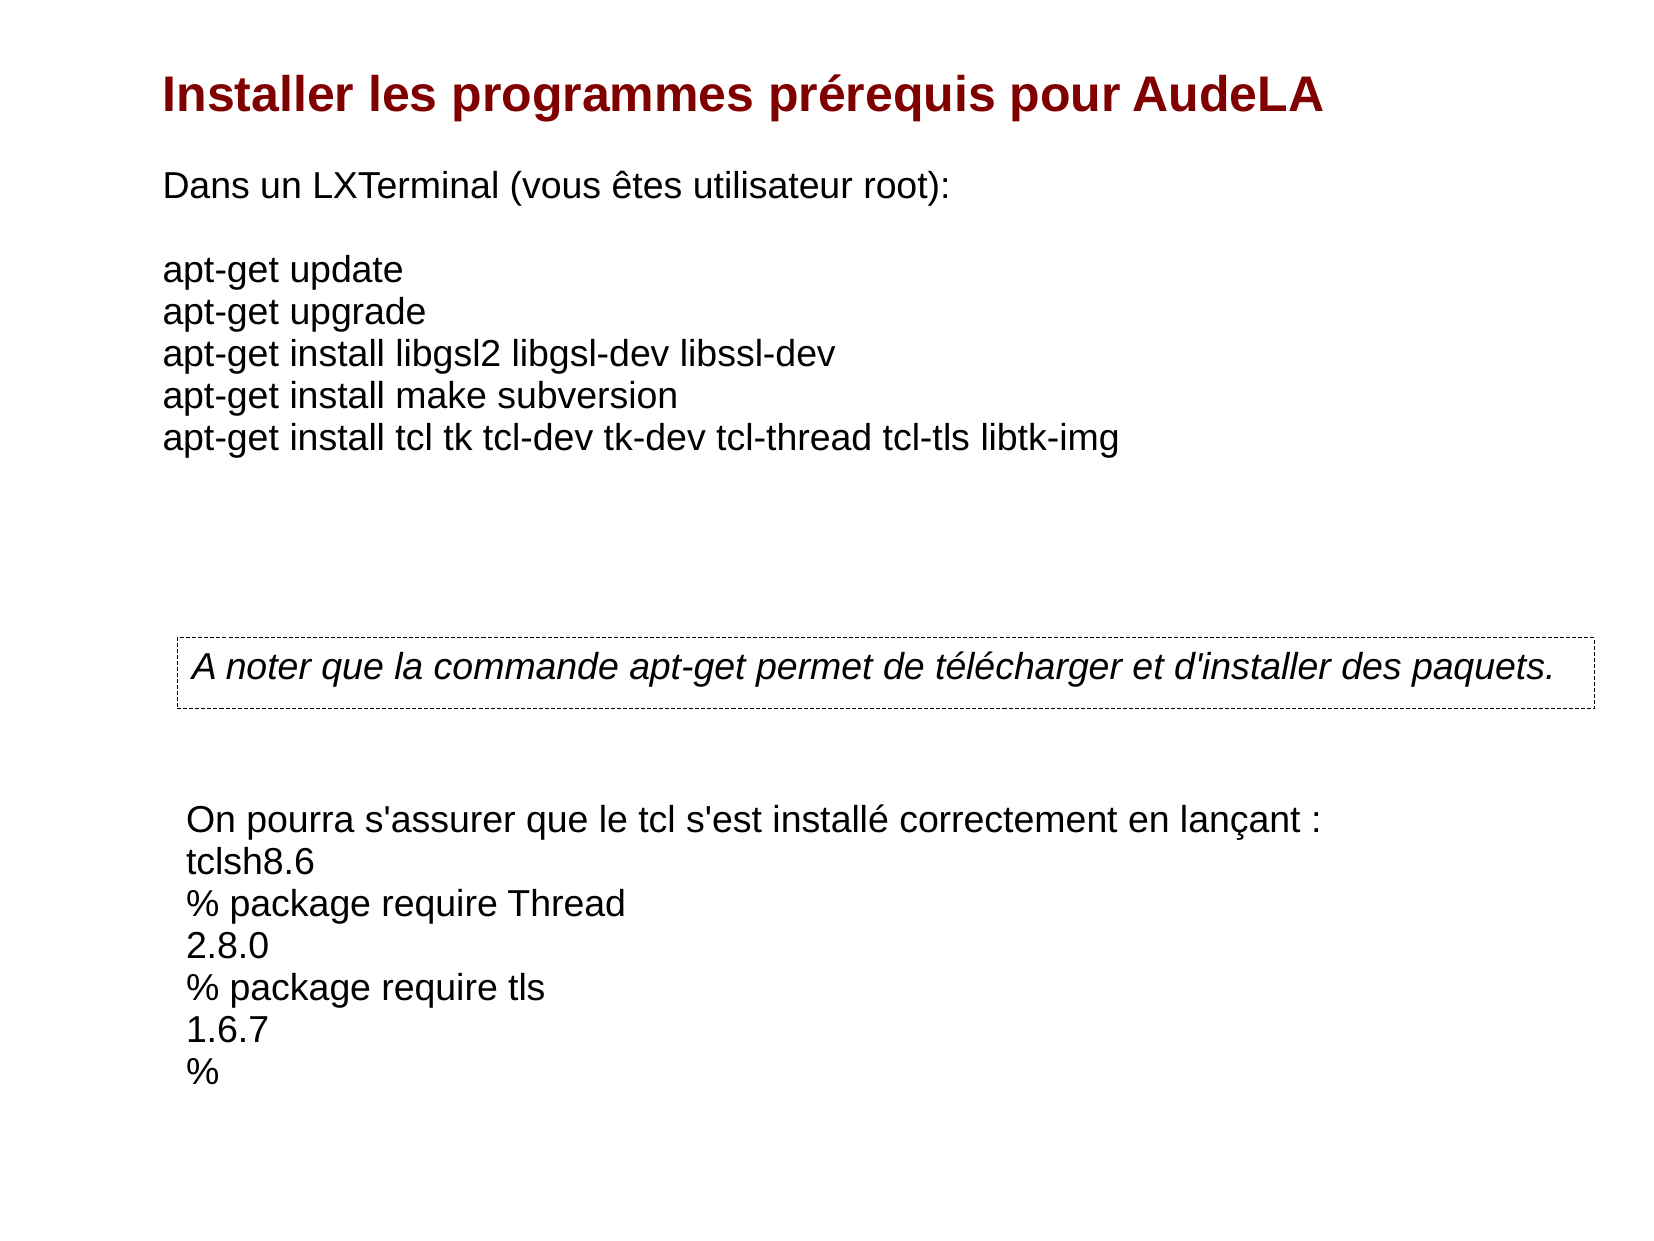

Installer les programmes prérequis pour AudeLA
Dans un LXTerminal (vous êtes utilisateur root):
apt-get update
apt-get upgrade
apt-get install libgsl2 libgsl-dev libssl-dev
apt-get install make subversion
apt-get install tcl tk tcl-dev tk-dev tcl-thread tcl-tls libtk-img
A noter que la commande apt-get permet de télécharger et d'installer des paquets.
On pourra s'assurer que le tcl s'est installé correctement en lançant :
tclsh8.6
% package require Thread
2.8.0
% package require tls
1.6.7
%